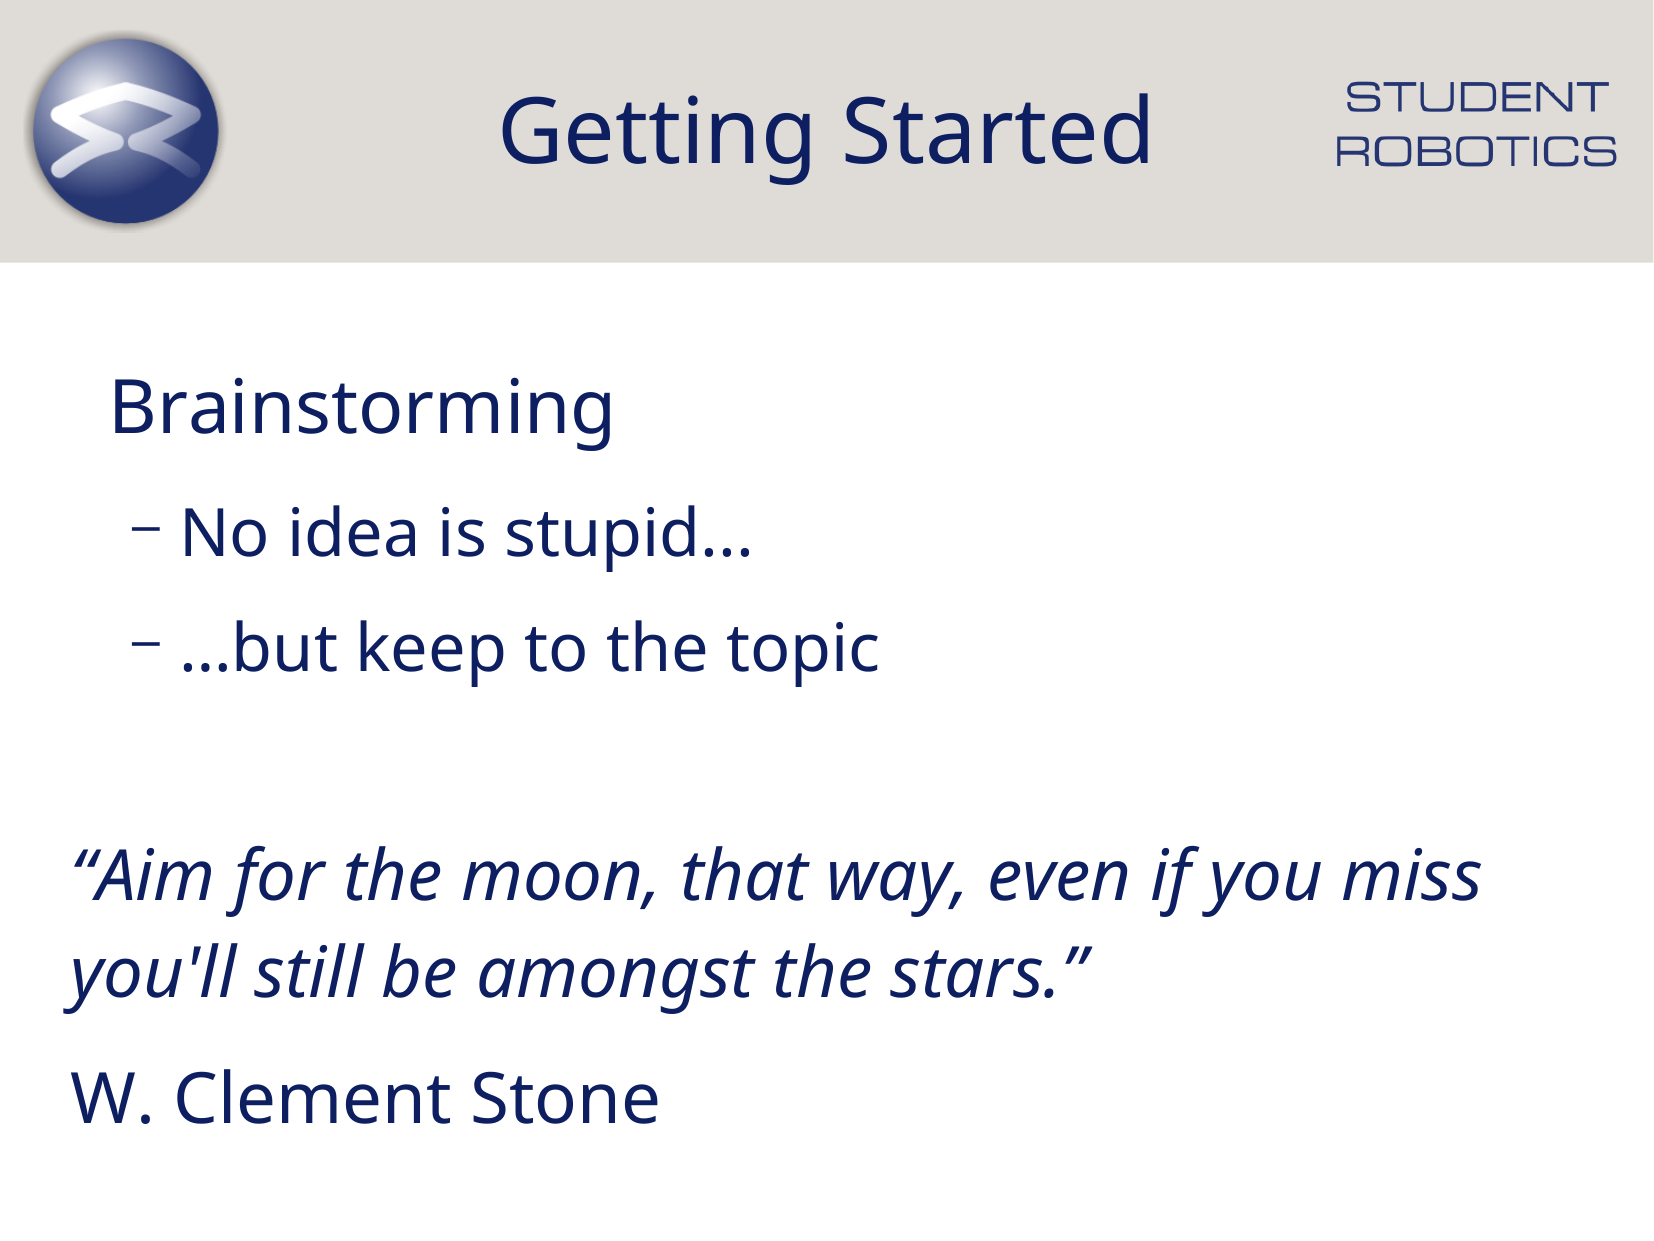

# Getting Started
Brainstorming
No idea is stupid...
…but keep to the topic
“Aim for the moon, that way, even if you miss you'll still be amongst the stars.”
W. Clement Stone